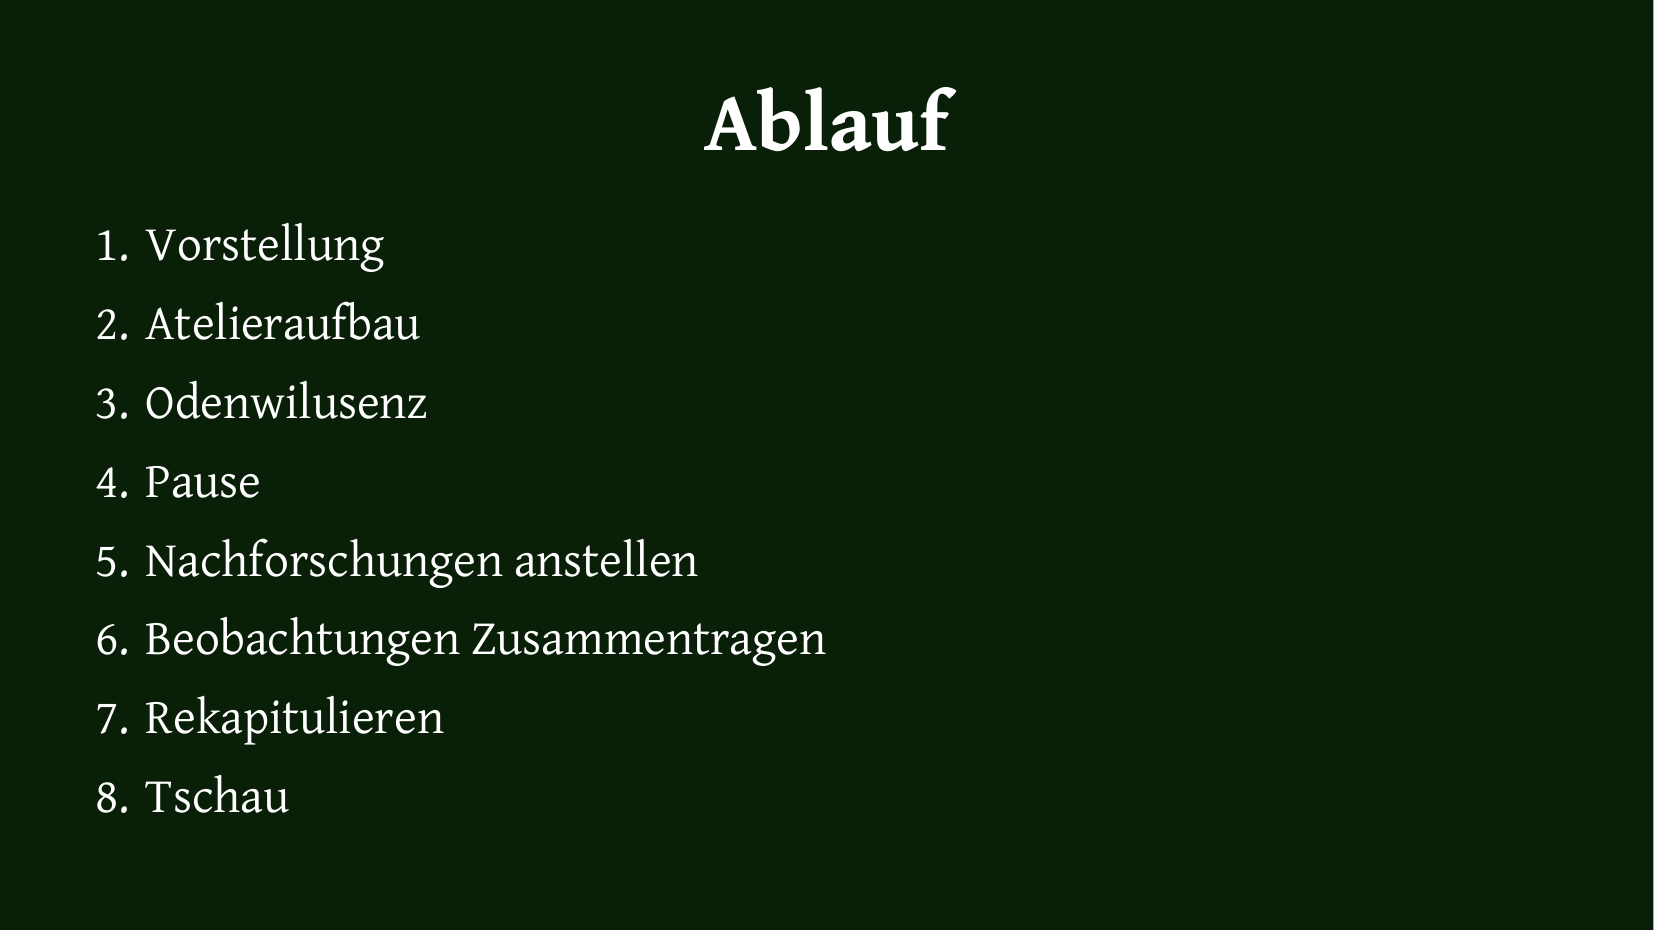

# Ablauf
 Vorstellung
 Atelieraufbau
 Odenwilusenz
 Pause
 Nachforschungen anstellen
 Beobachtungen Zusammentragen
 Rekapitulieren
 Tschau